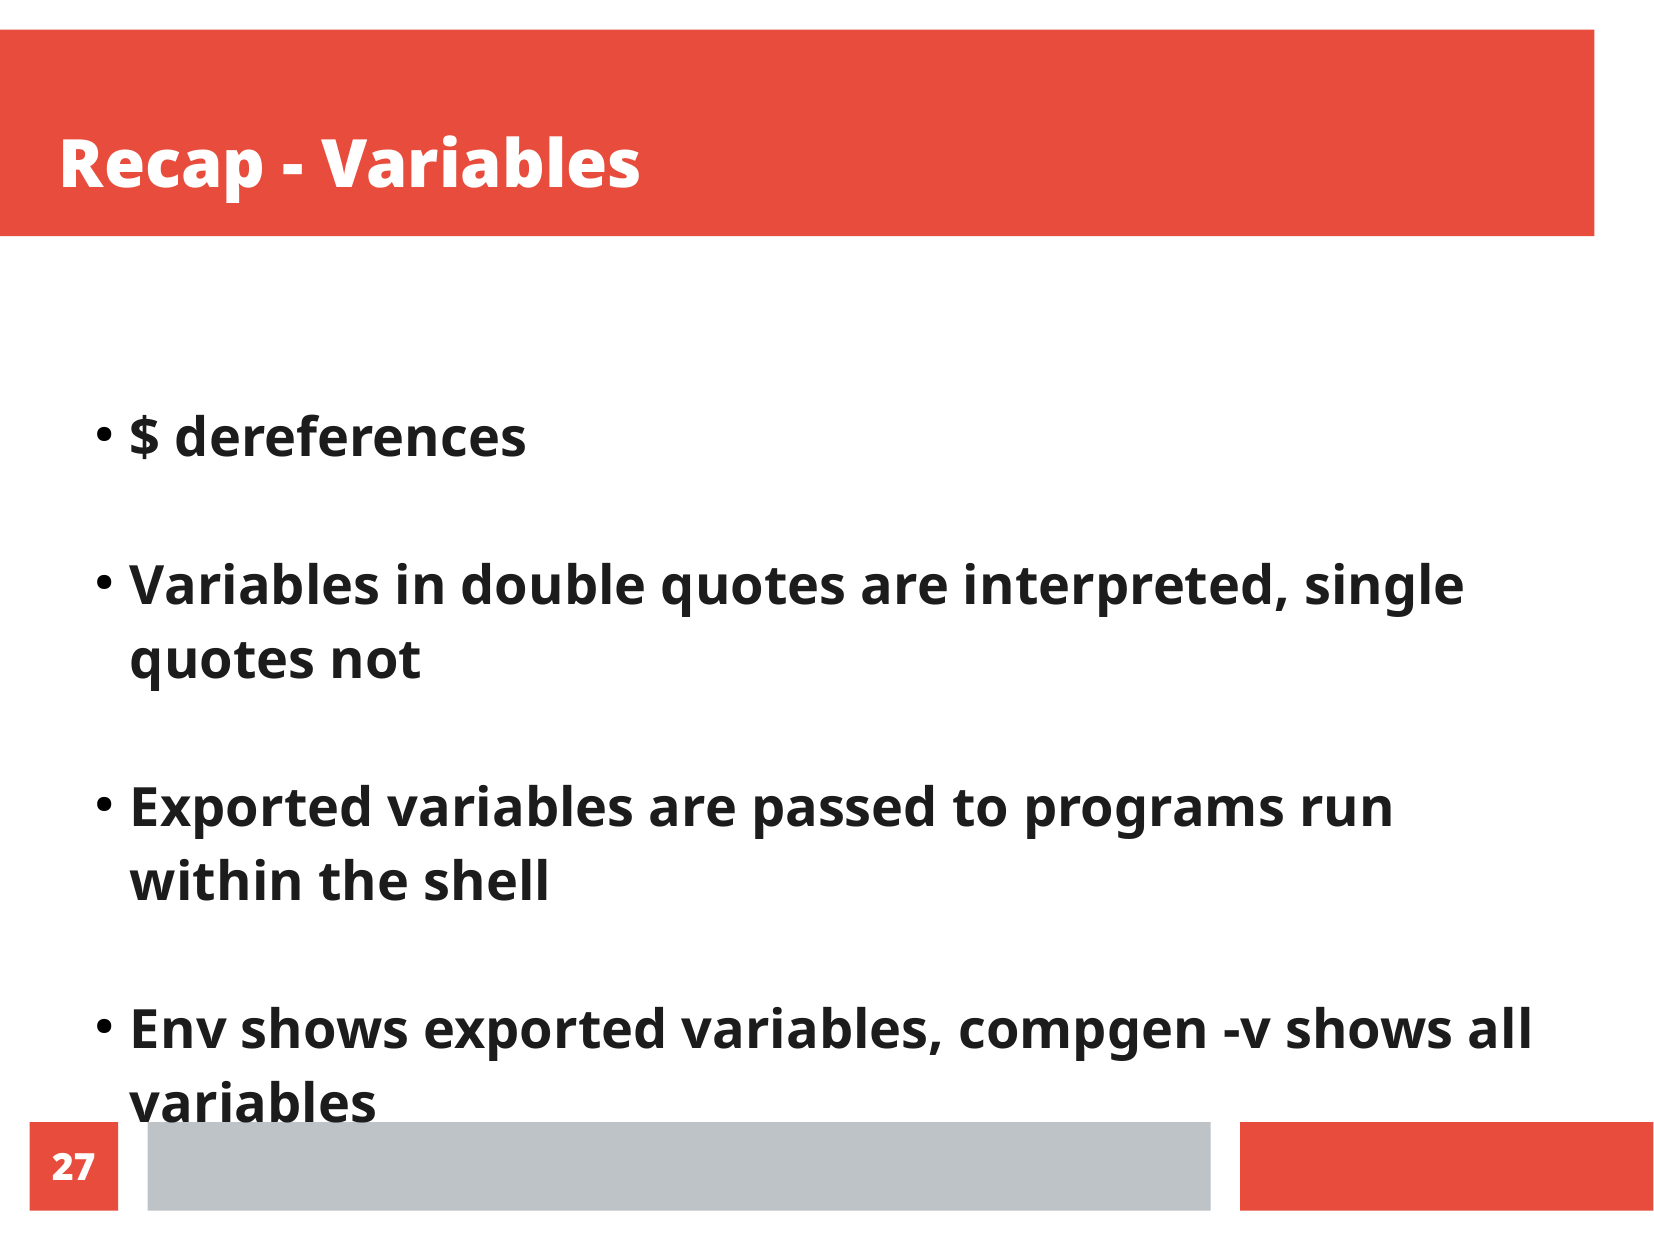

# Recap - Variables
$ dereferences
Variables in double quotes are interpreted, single quotes not
Exported variables are passed to programs run within the shell
Env shows exported variables, compgen -v shows all variables
27